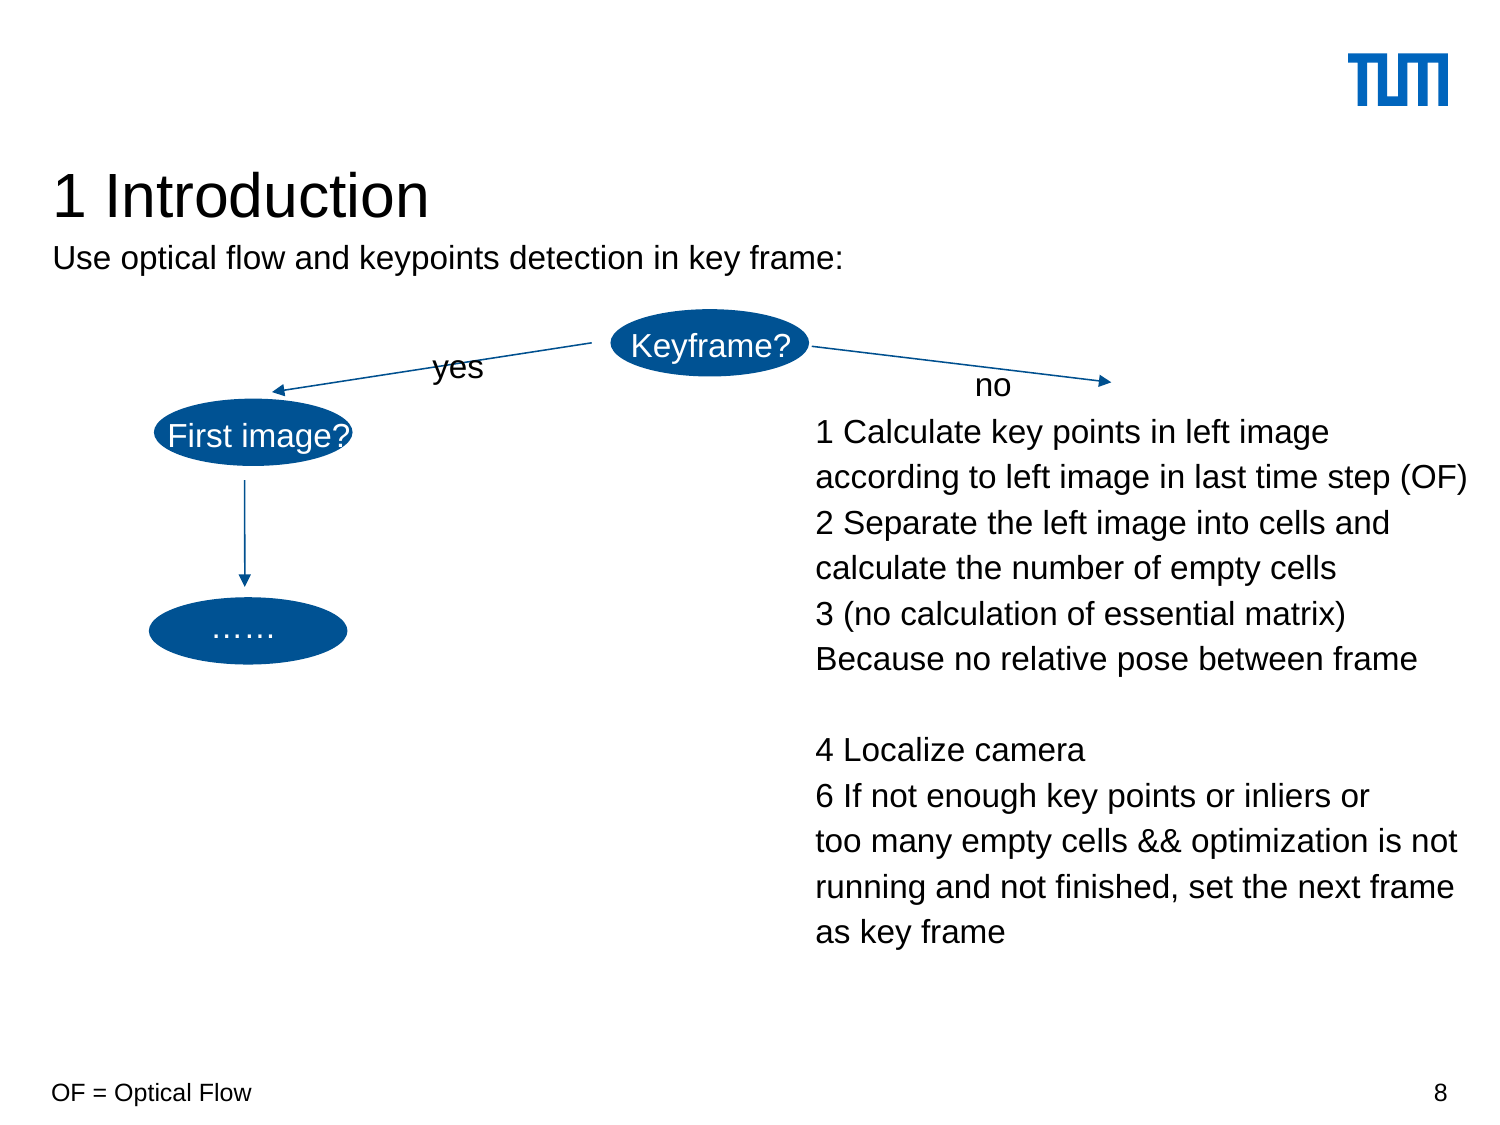

1 Introduction
# Use optical flow and keypoints detection in key frame:
Keyframe?
yes
no
1 Calculate key points in left image
according to left image in last time step (OF)
2 Separate the left image into cells and
calculate the number of empty cells
3 (no calculation of essential matrix)
Because no relative pose between frame
4 Localize camera
6 If not enough key points or inliers or
too many empty cells && optimization is not
running and not finished, set the next frame
as key frame
First image?
……
OF = Optical Flow